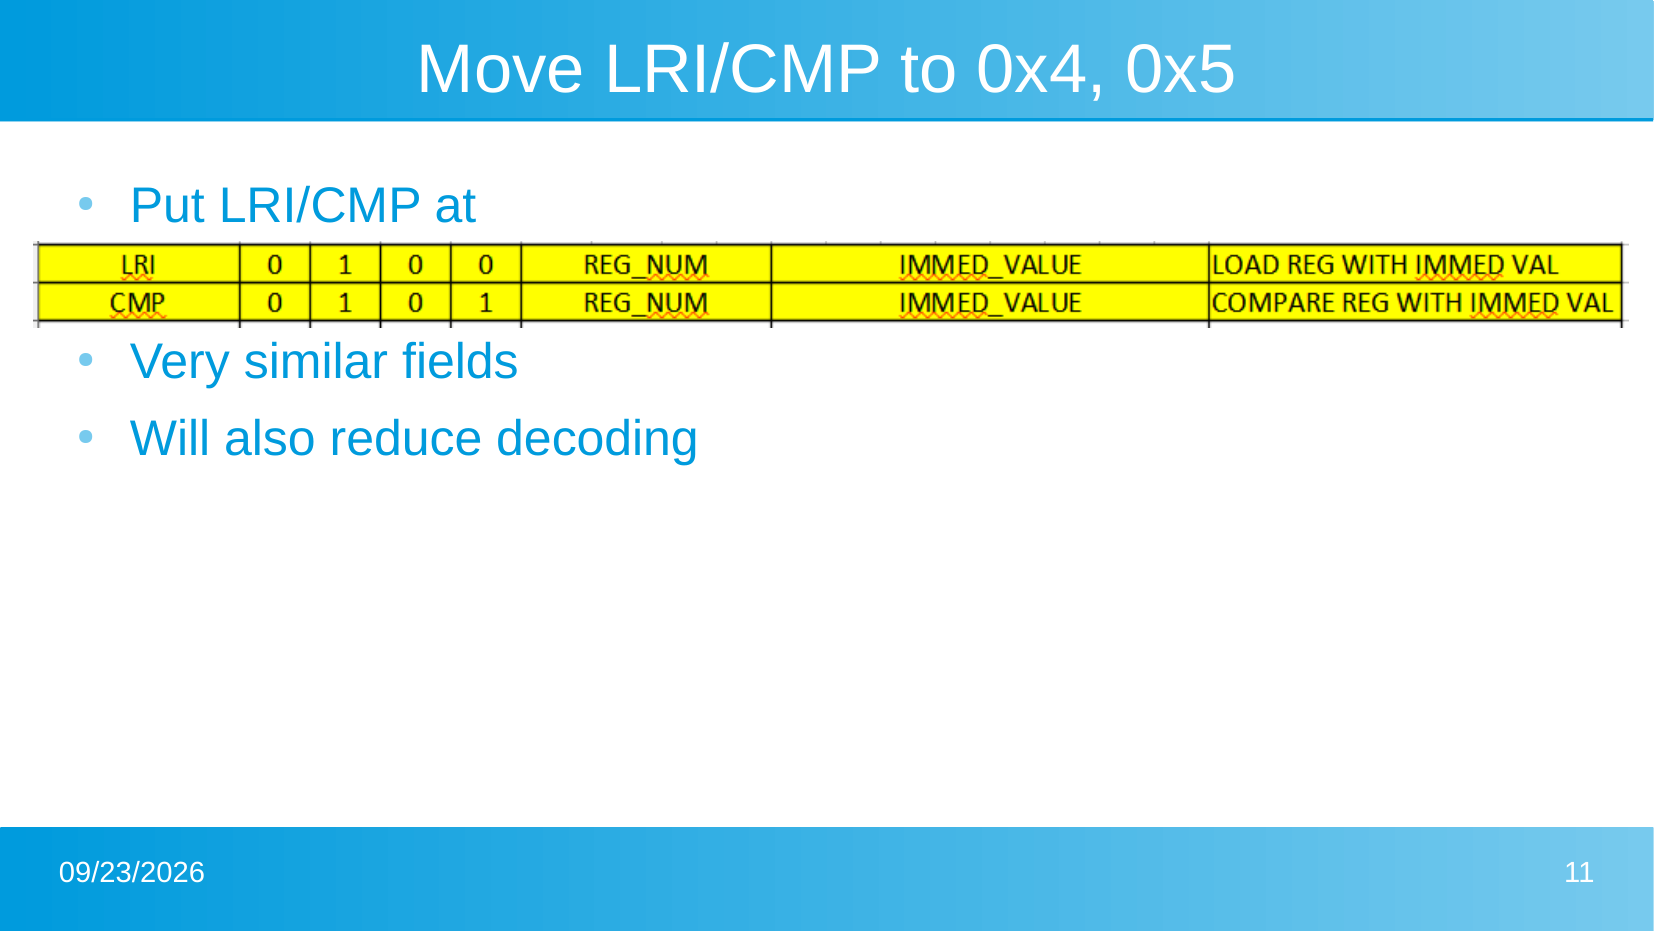

# Move LRI/CMP to 0x4, 0x5
Put LRI/CMP at
Very similar fields
Will also reduce decoding
11